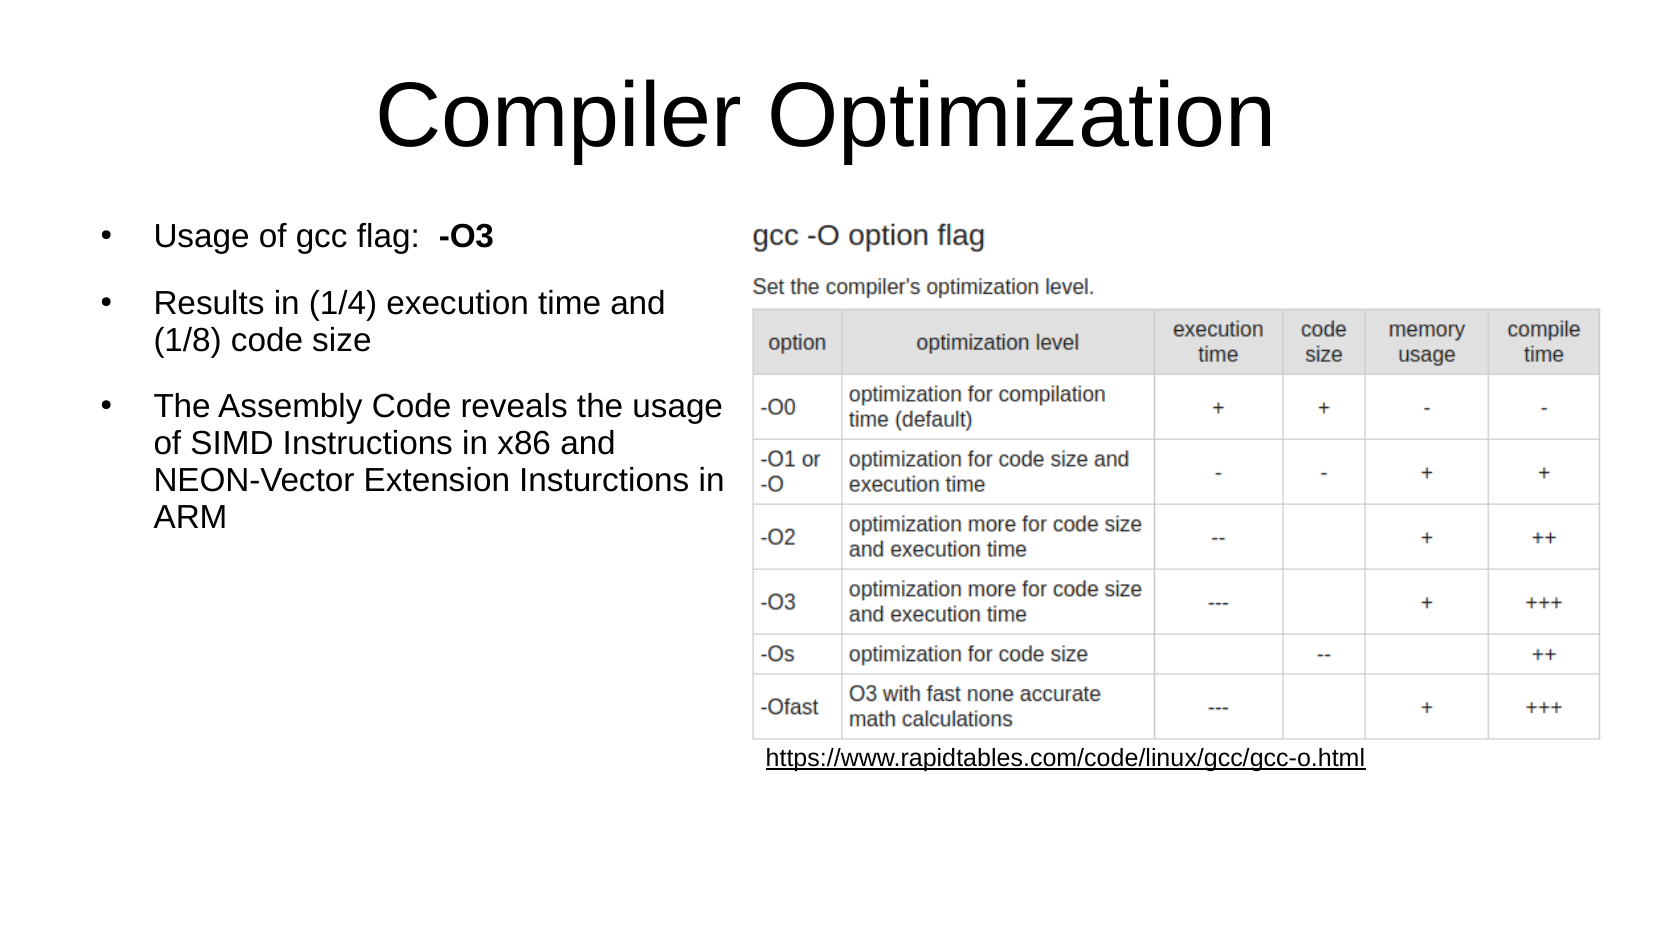

# Compiler Optimization
Usage of gcc flag: -O3
Results in (1/4) execution time and (1/8) code size
The Assembly Code reveals the usage of SIMD Instructions in x86 and NEON-Vector Extension Insturctions in ARM
https://www.rapidtables.com/code/linux/gcc/gcc-o.html